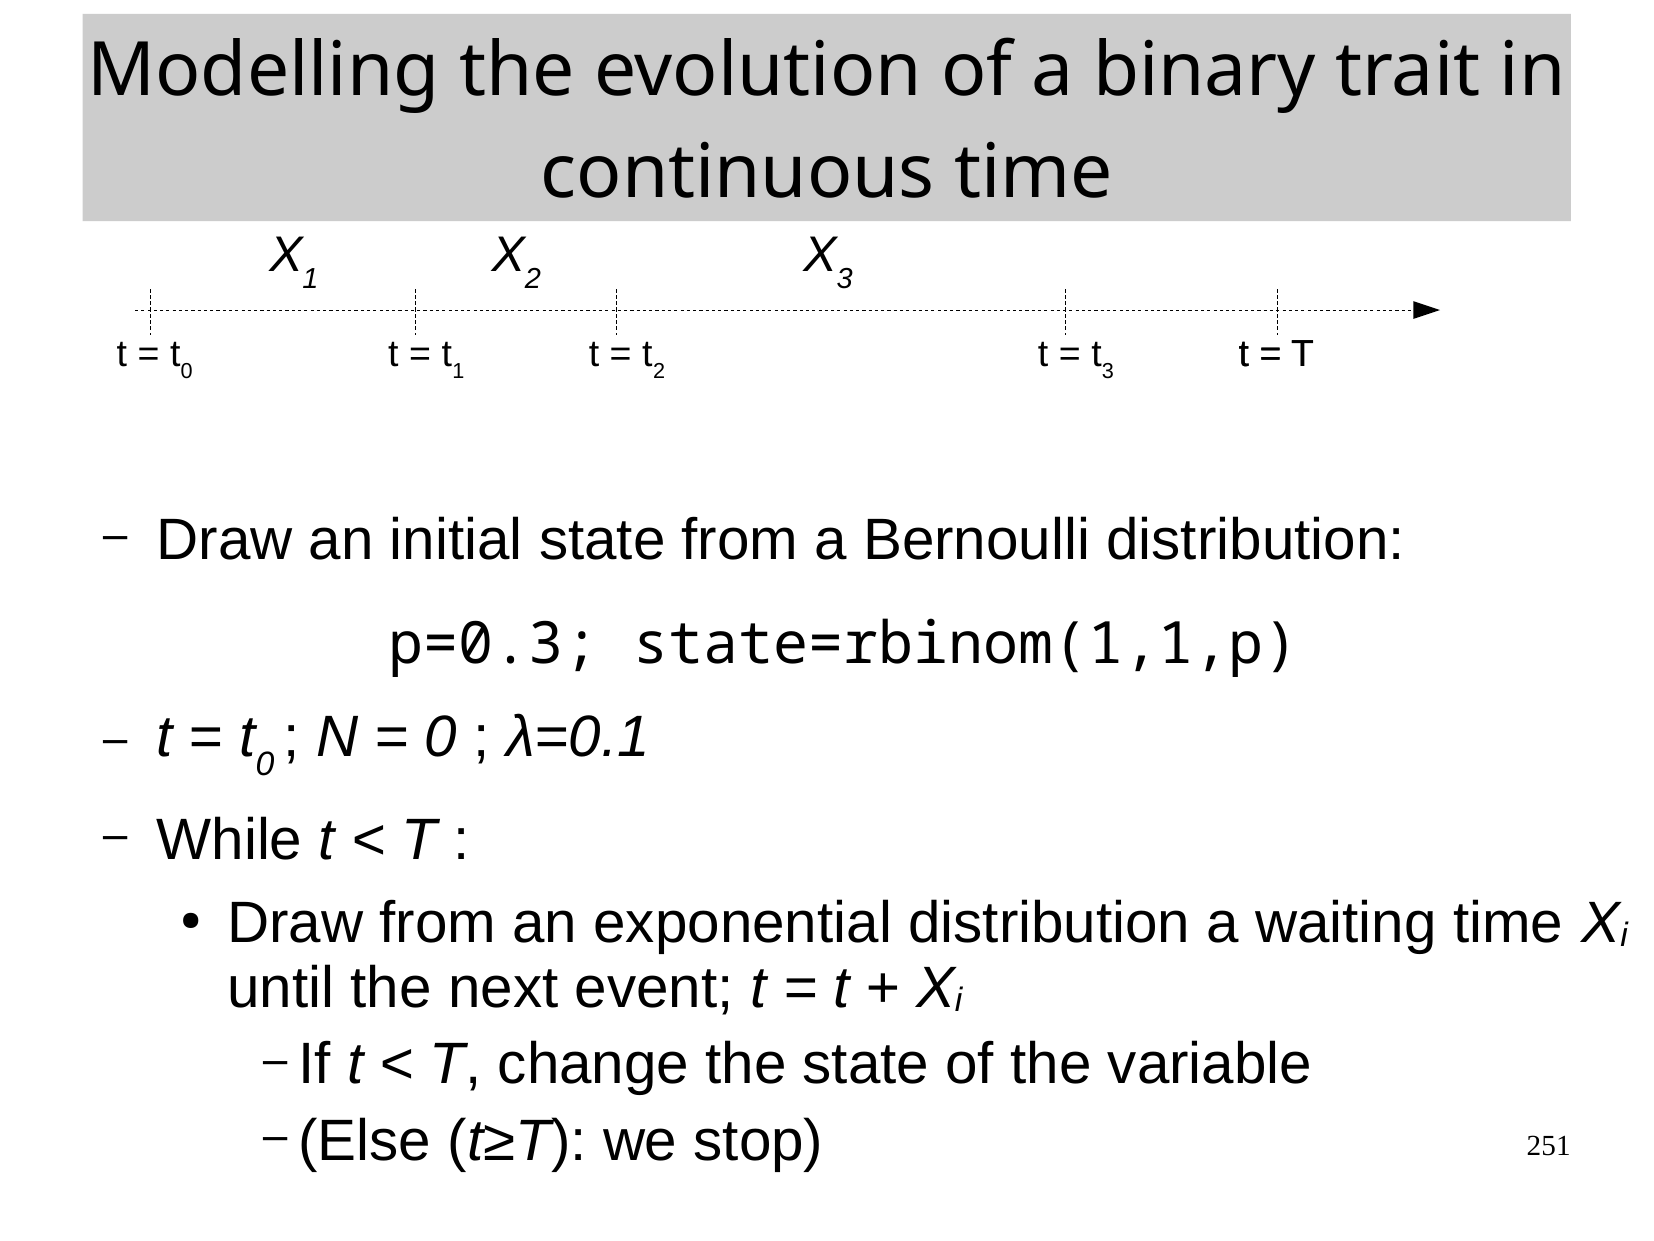

# Modelling the evolution of a binary trait in continuous time
X1
X2
X3
t = t0
t = t1
t = t2
t = t3
t = T
t = T
Draw an initial state from a Bernoulli distribution:
 p=0.3; state=rbinom(1,1,p)
t = t0 ; N = 0 ; λ=0.1
While t < T :
Draw from an exponential distribution a waiting time Xi until the next event; t = t + Xi
If t < T, change the state of the variable
(Else (t≥T): we stop)
251